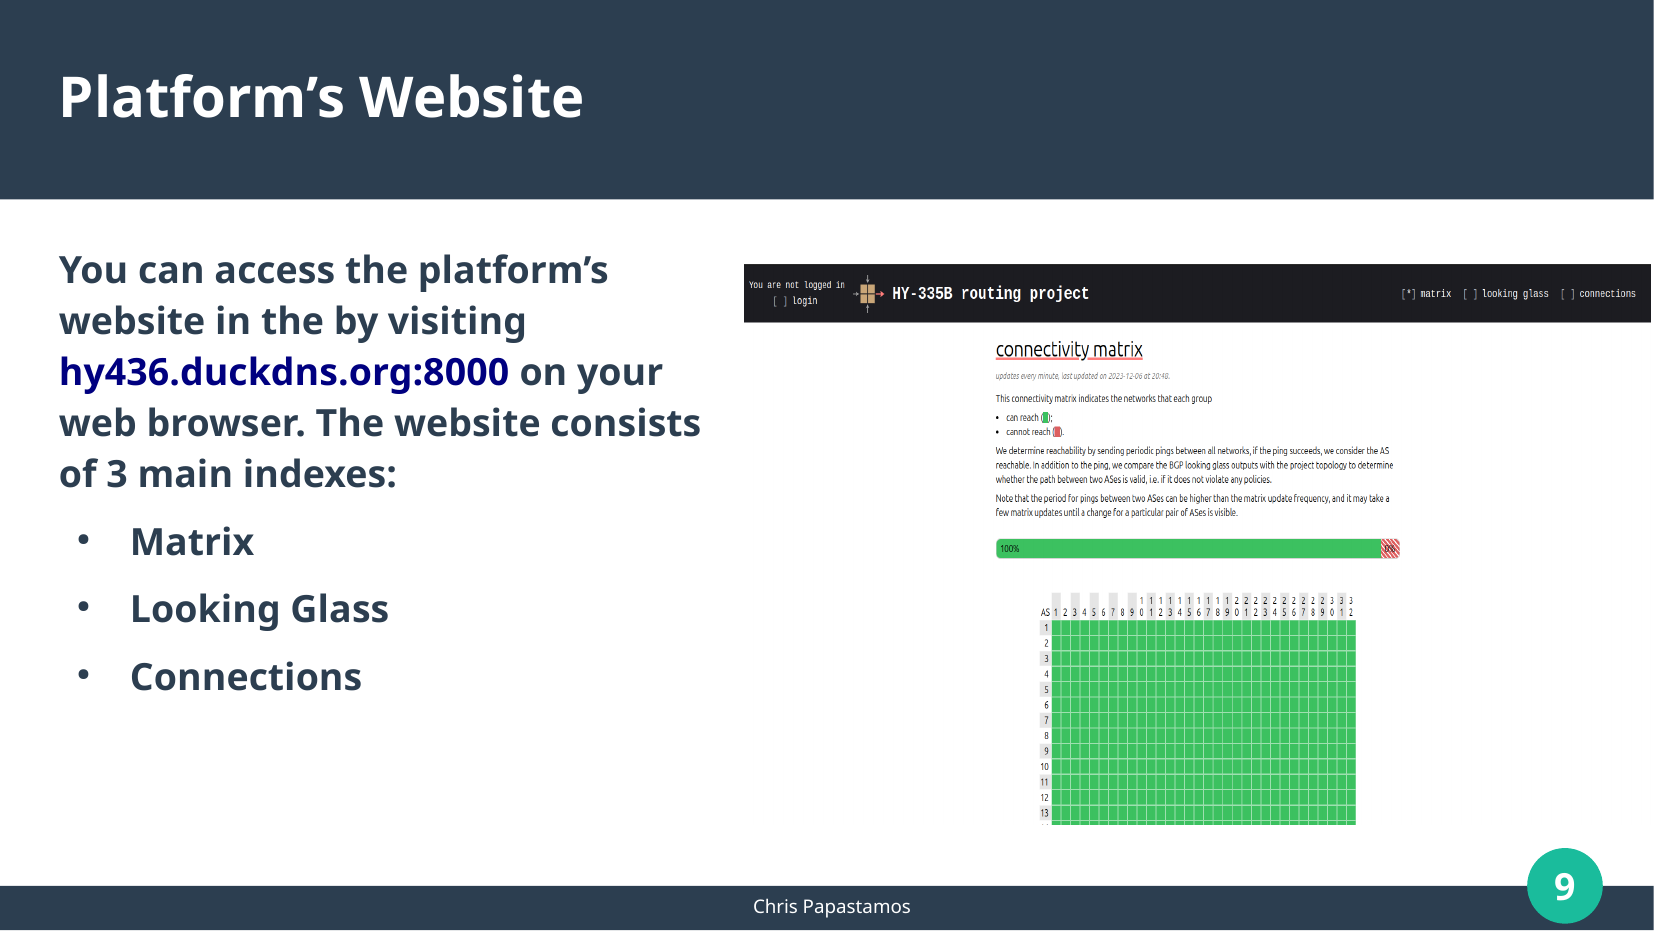

# Platform’s Website
You can access the platform’s website in the by visiting hy436.duckdns.org:8000 on your web browser. The website consists of 3 main indexes:
Matrix
Looking Glass
Connections
Chris Papastamos